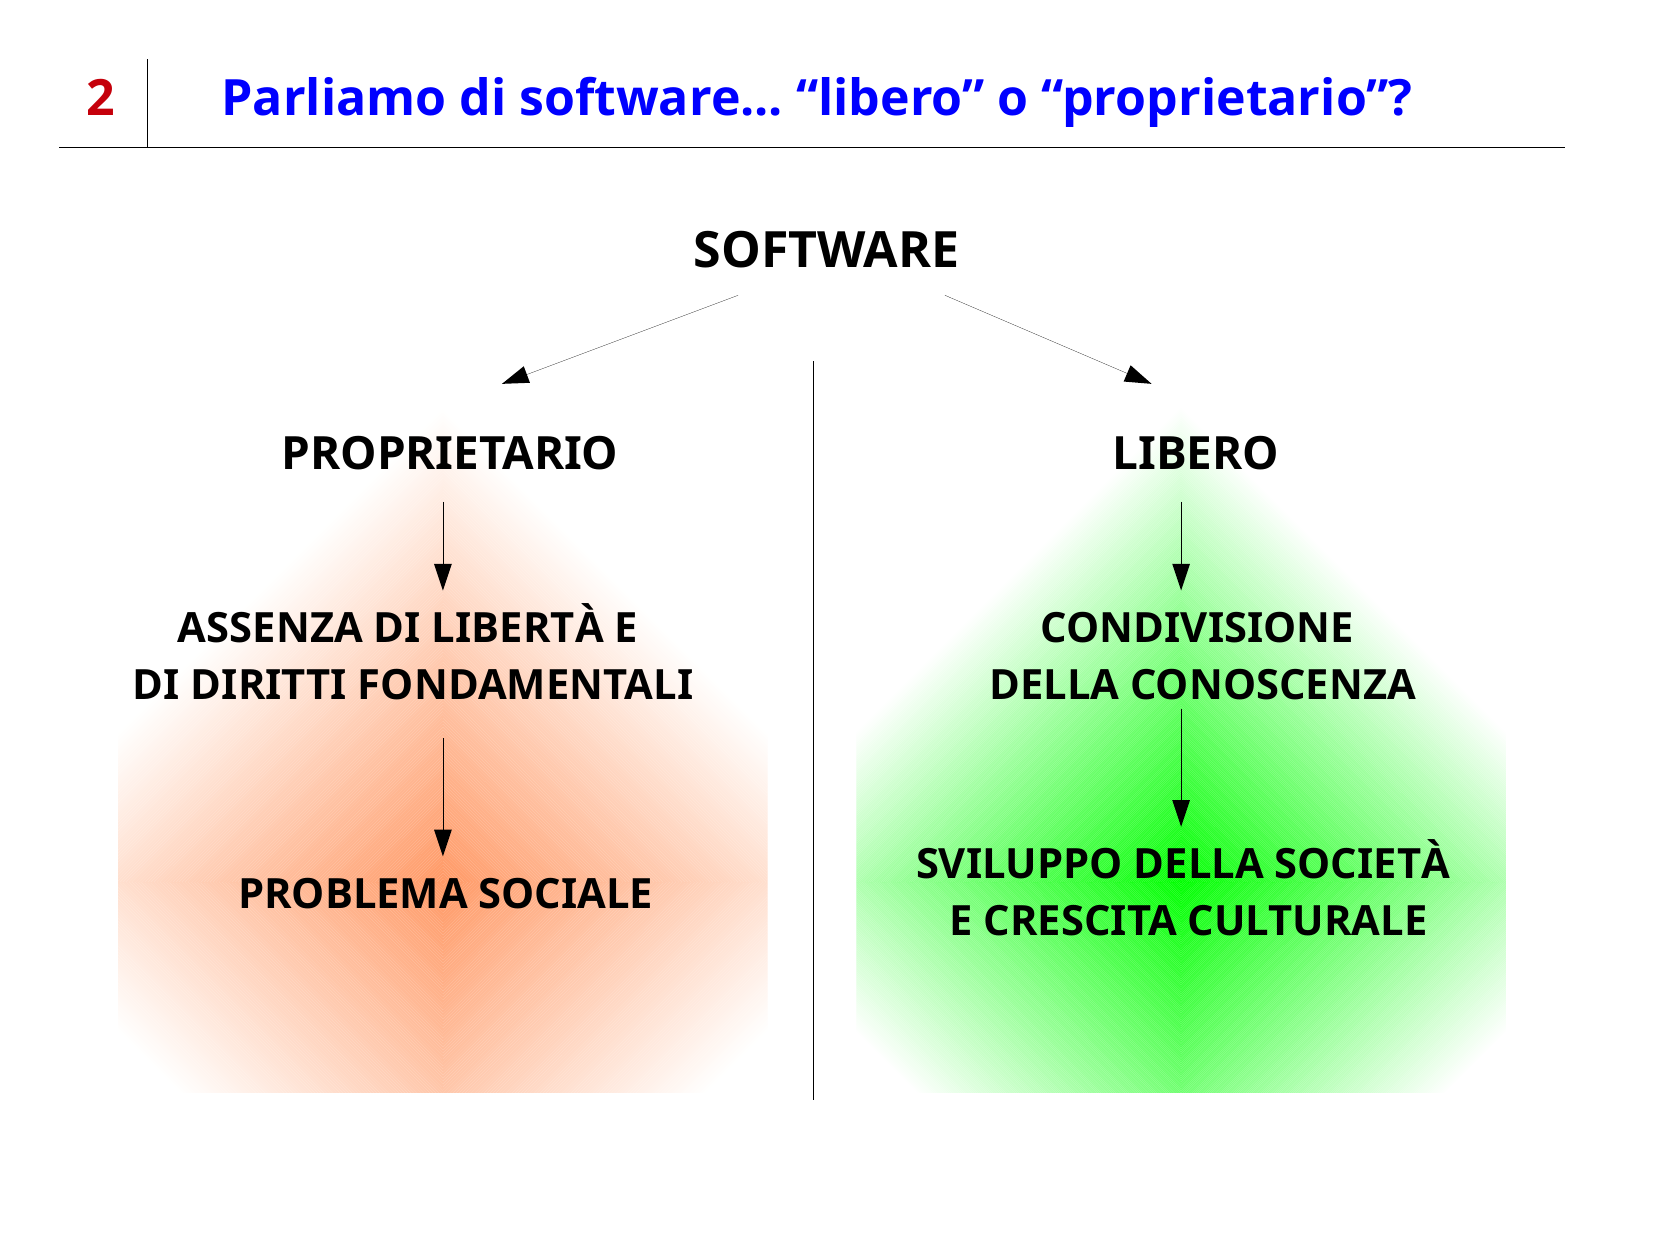

2		Parliamo di software... “libero” o “proprietario”?
SOFTWARE
PROPRIETARIO
LIBERO
ASSENZA DI LIBERTÀ E
DI DIRITTI FONDAMENTALI
CONDIVISIONE
DELLA CONOSCENZA
SVILUPPO DELLA SOCIETÀ
E CRESCITA CULTURALE
PROBLEMA SOCIALE